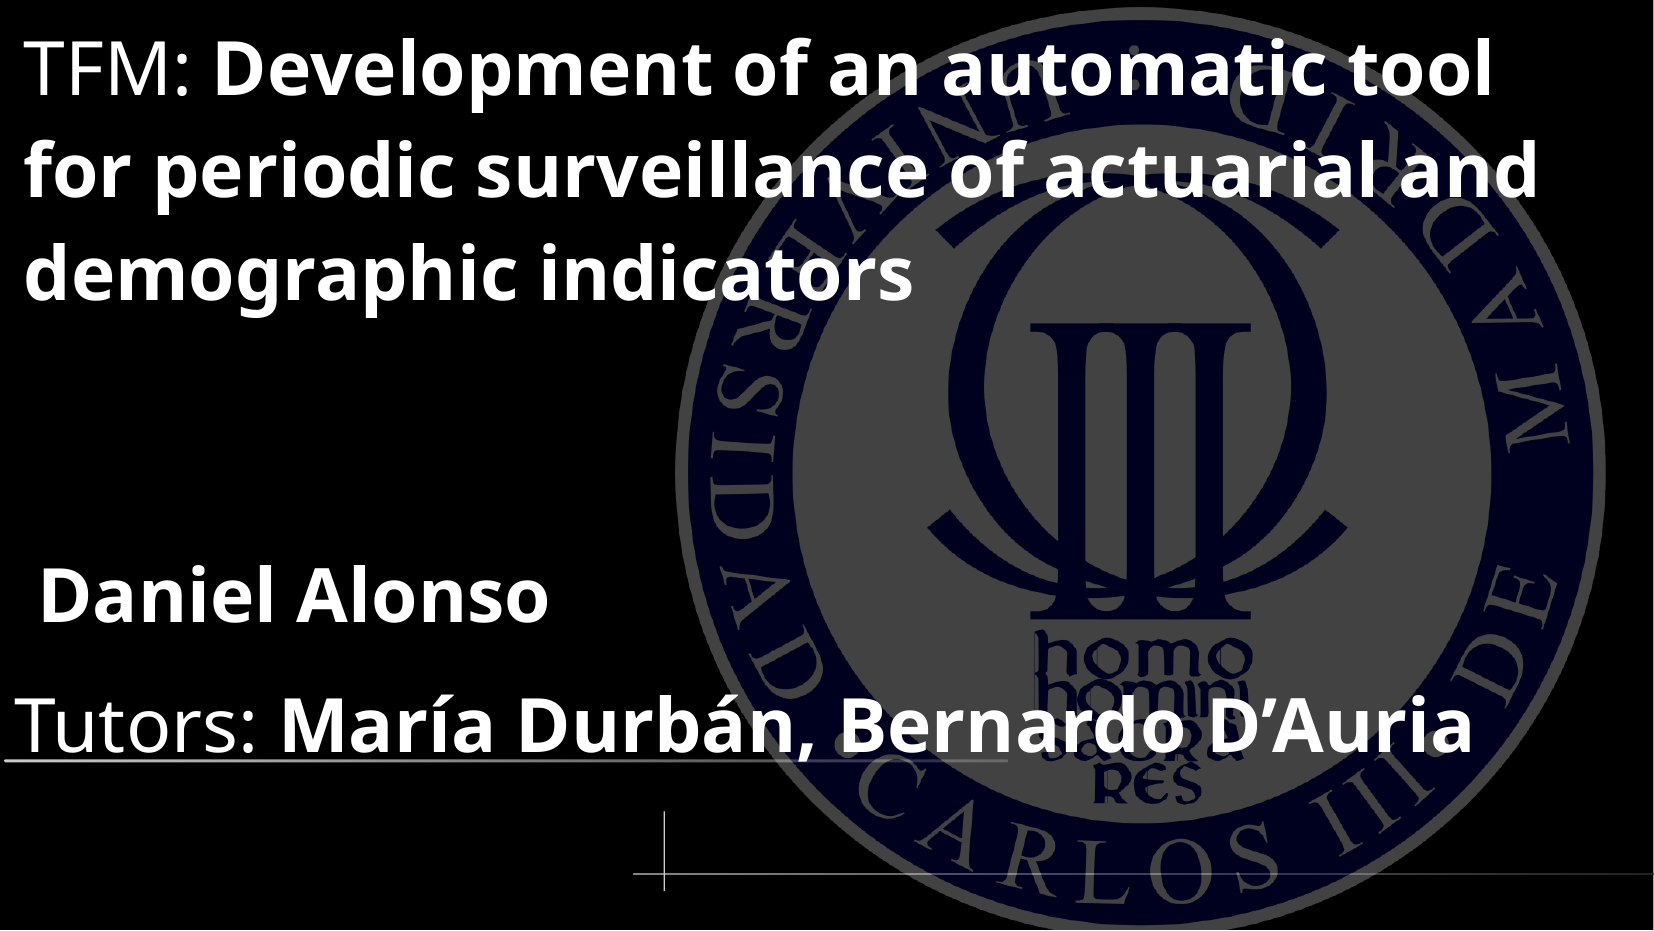

# TFM: Development of an automatic tool for periodic surveillance of actuarial and demographic indicators
Daniel Alonso
Tutors: María Durbán, Bernardo D’Auria